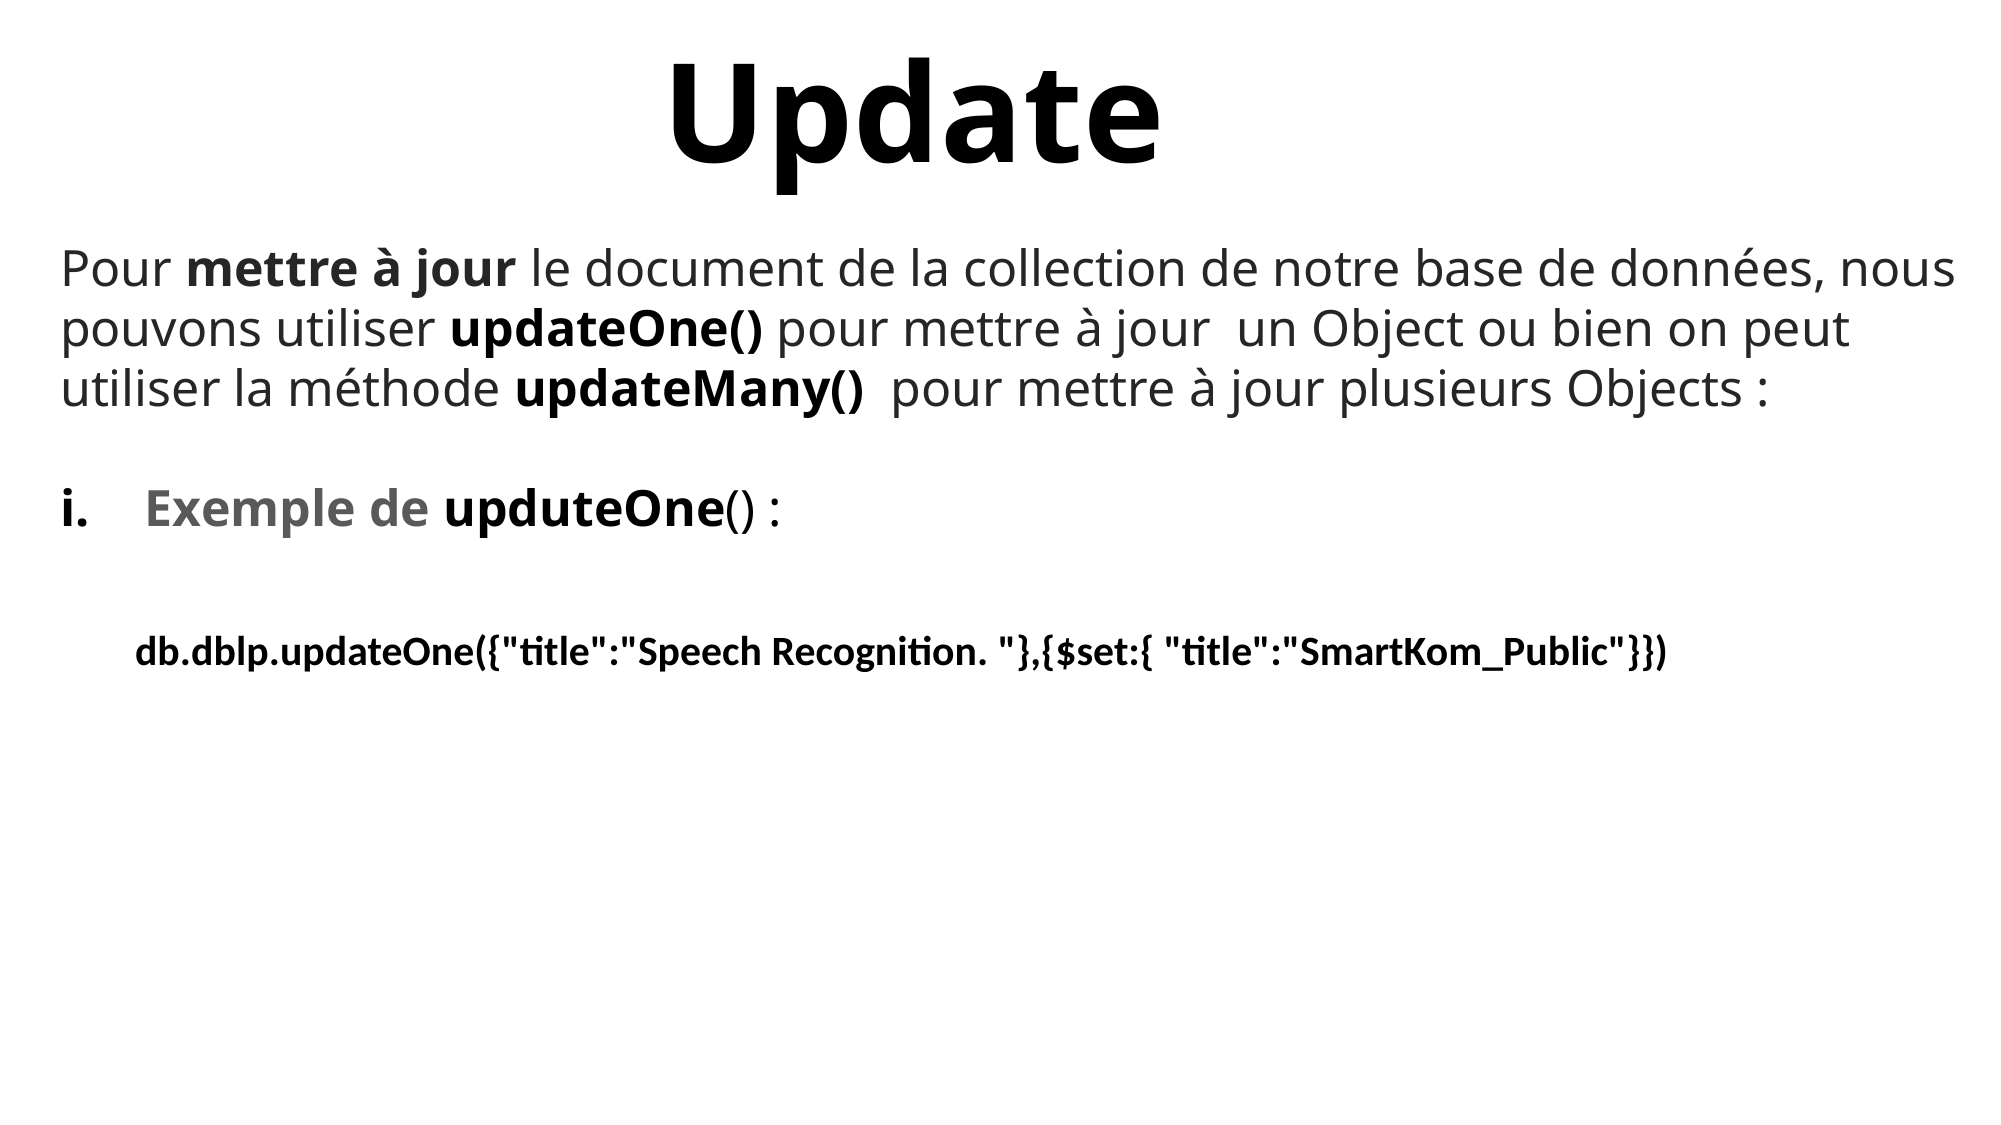

Update
Pour mettre à jour le document de la collection de notre base de données, nous pouvons utiliser updateOne() pour mettre à jour un Object ou bien on peut utiliser la méthode updateMany() pour mettre à jour plusieurs Objects :
Exemple de upduteOne() :
	db.dblp.updateOne({"title":"Speech Recognition. "},{$set:{ "title":"SmartKom_Public"}})